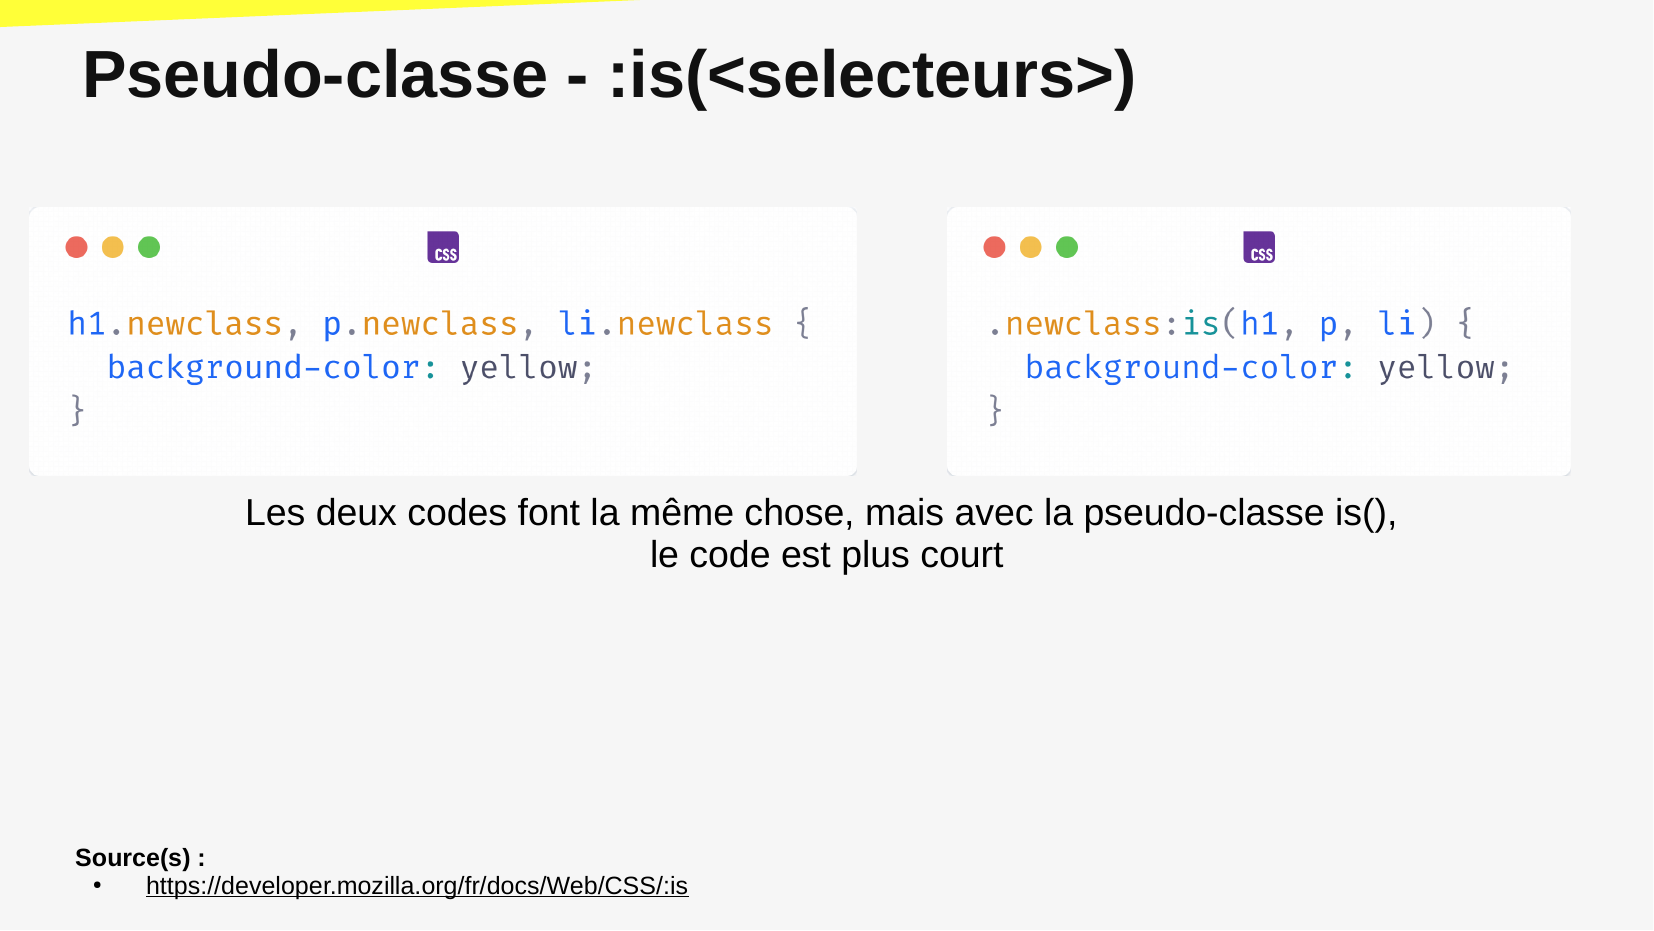

# Pseudo-classe - :is(<selecteurs>)
Les deux codes font la même chose, mais avec la pseudo-classe is(),
le code est plus court
Source(s) :
https://developer.mozilla.org/fr/docs/Web/CSS/:is